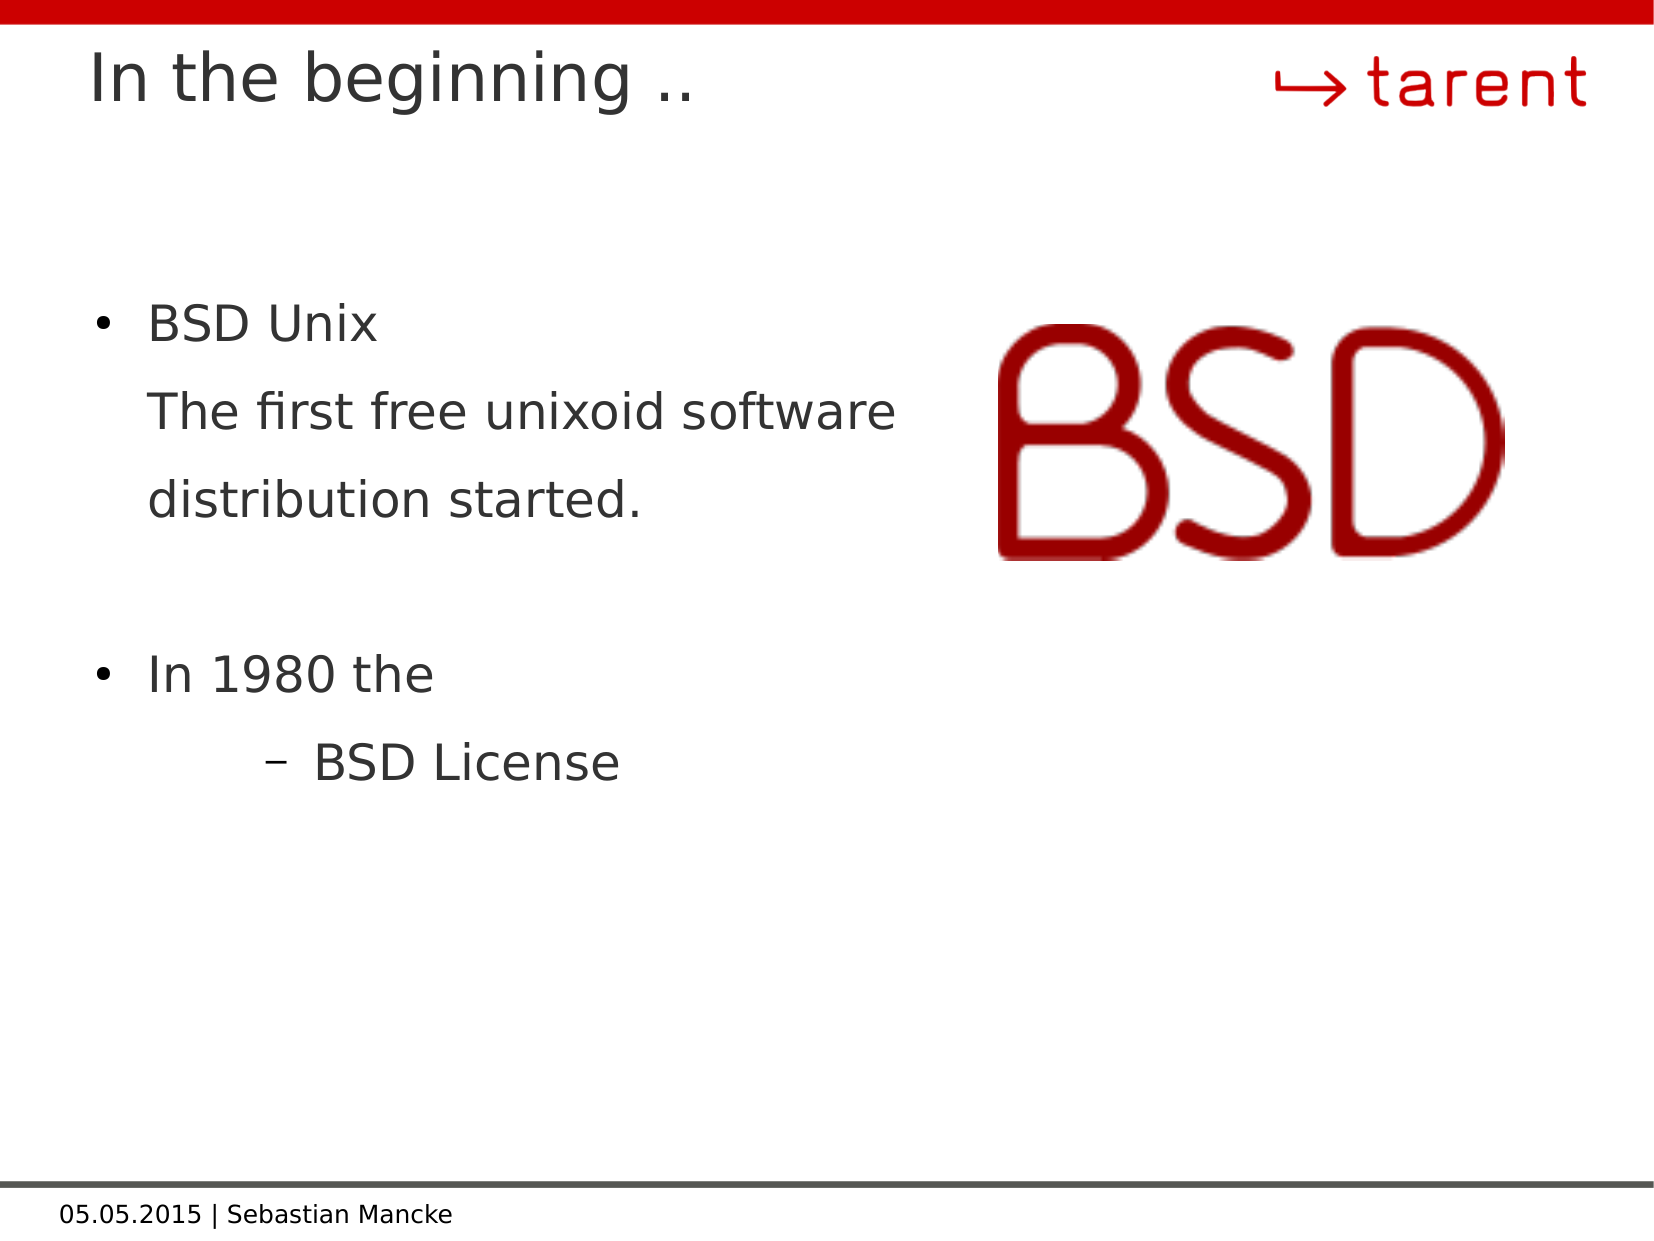

# In the beginning ..
BSD Unix
The first free unixoid software
distribution started.
In 1980 the
BSD License